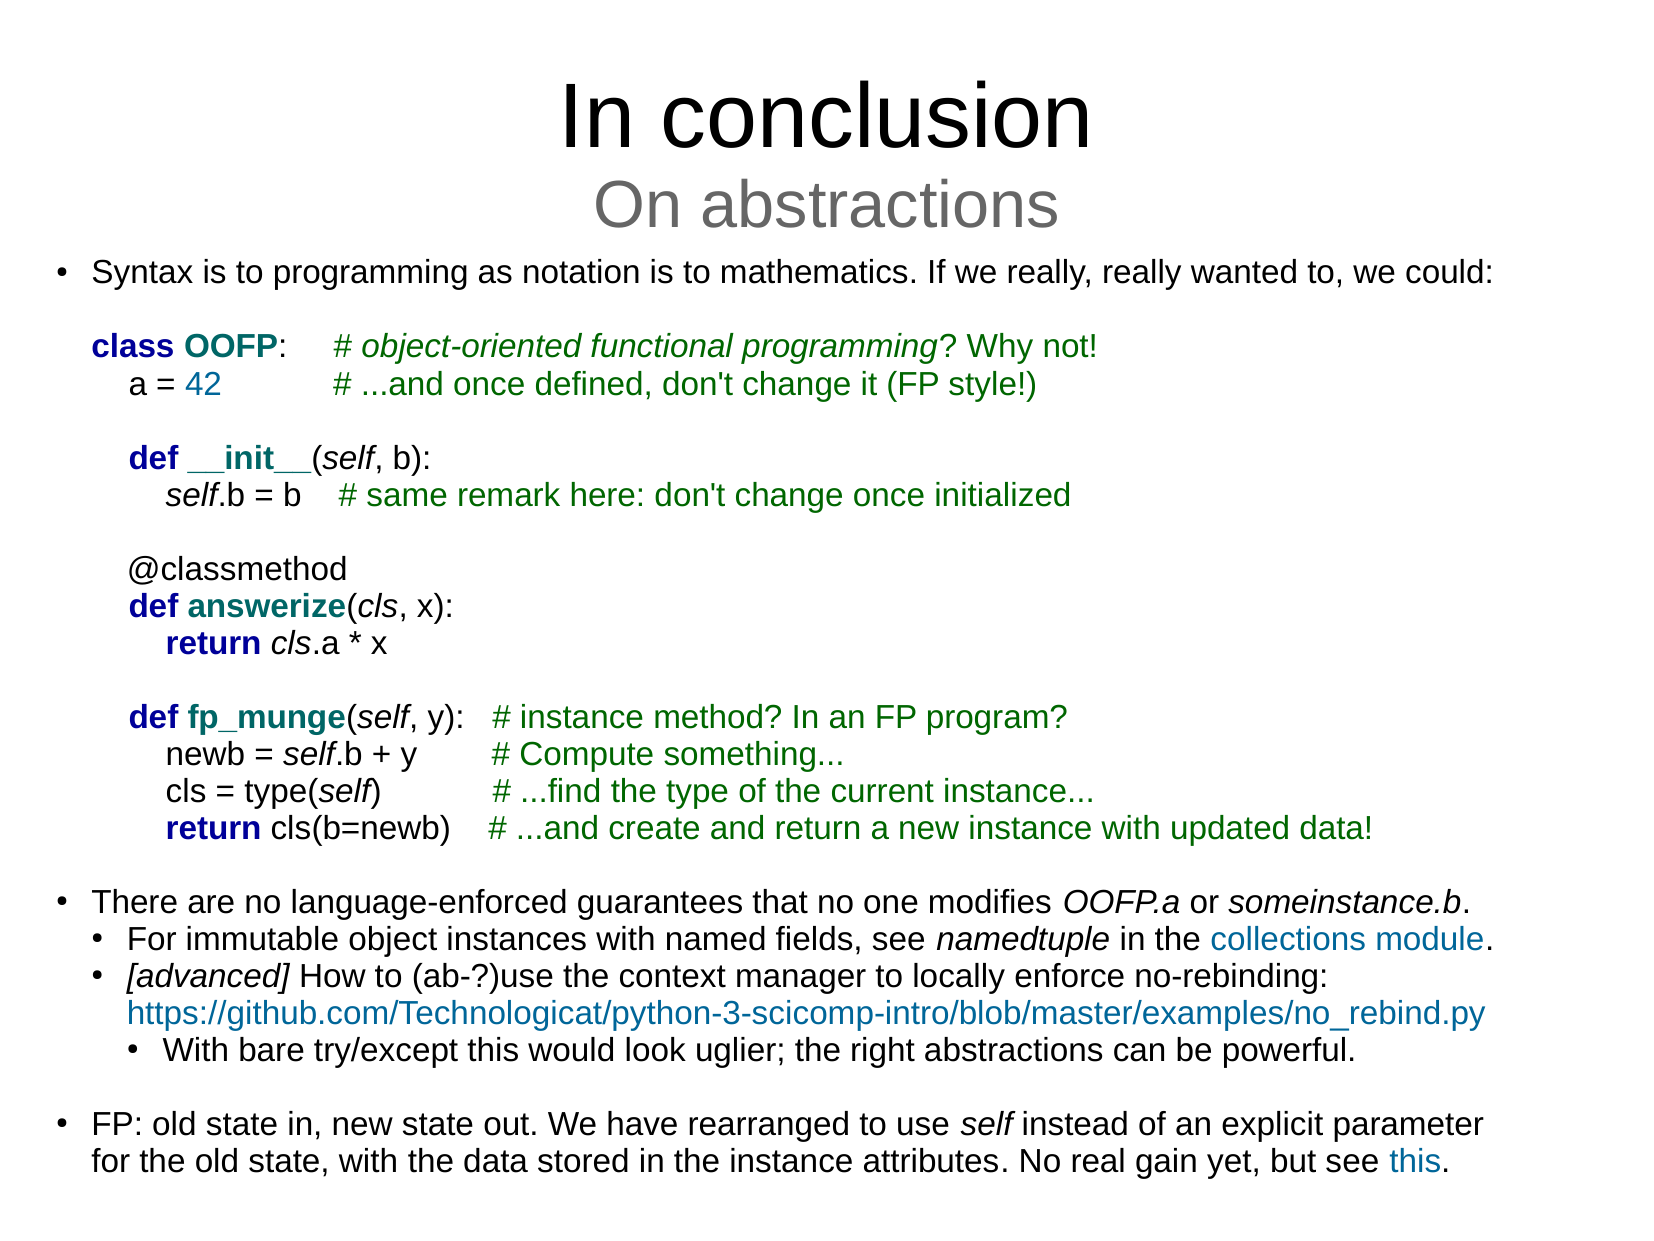

# In conclusion On abstractions
Syntax is to programming as notation is to mathematics. If we really, really wanted to, we could:
class OOFP: # object-oriented functional programming? Why not!
 a = 42 # ...and once defined, don't change it (FP style!)
 def __init__(self, b):
 self.b = b # same remark here: don't change once initialized
@classmethod
 def answerize(cls, x):
 return cls.a * x
 def fp_munge(self, y): # instance method? In an FP program?
 newb = self.b + y # Compute something...
 cls = type(self) # ...find the type of the current instance...
 return cls(b=newb) # ...and create and return a new instance with updated data!
There are no language-enforced guarantees that no one modifies OOFP.a or someinstance.b.
For immutable object instances with named fields, see namedtuple in the collections module.
[advanced] How to (ab-?)use the context manager to locally enforce no-rebinding:
https://github.com/Technologicat/python-3-scicomp-intro/blob/master/examples/no_rebind.py
With bare try/except this would look uglier; the right abstractions can be powerful.
FP: old state in, new state out. We have rearranged to use self instead of an explicit parameter for the old state, with the data stored in the instance attributes. No real gain yet, but see this.